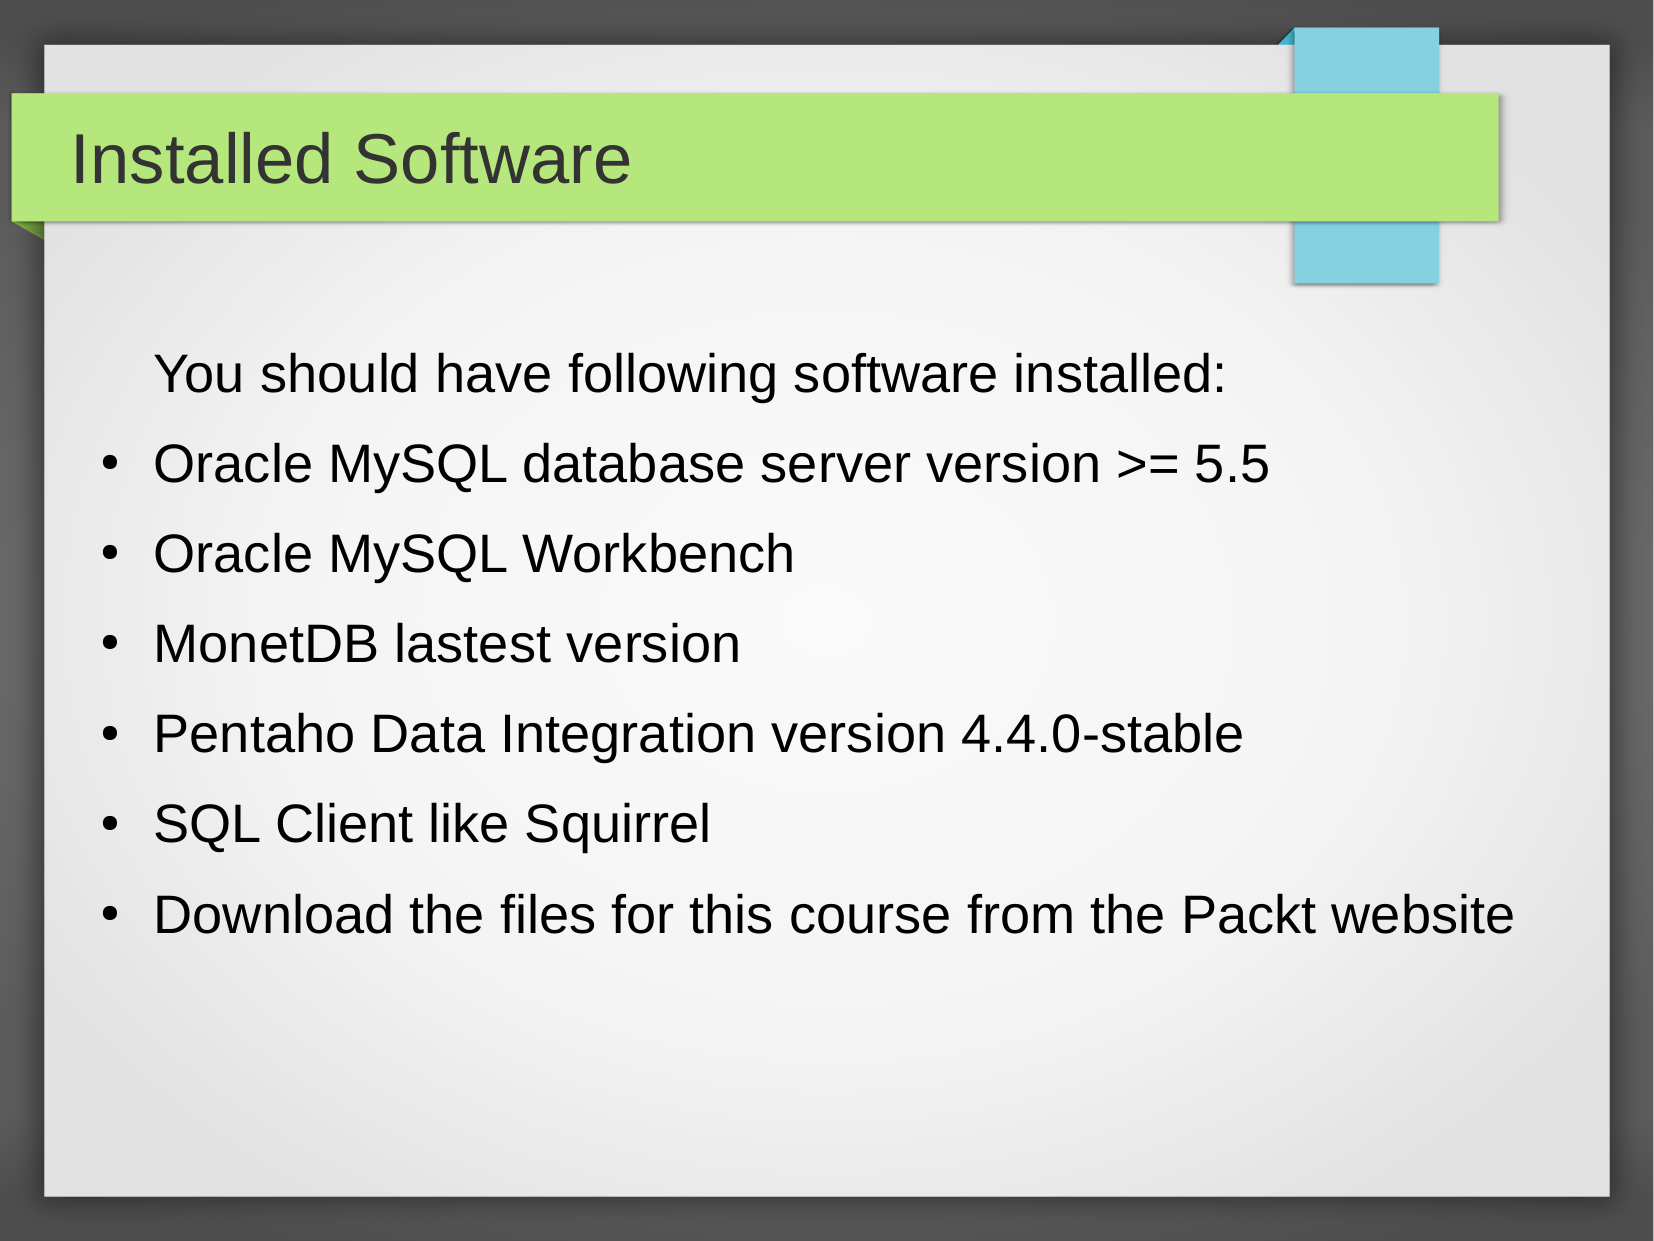

# Installed Software
You should have following software installed:
Oracle MySQL database server version >= 5.5
Oracle MySQL Workbench
MonetDB lastest version
Pentaho Data Integration version 4.4.0-stable
SQL Client like Squirrel
Download the files for this course from the Packt website